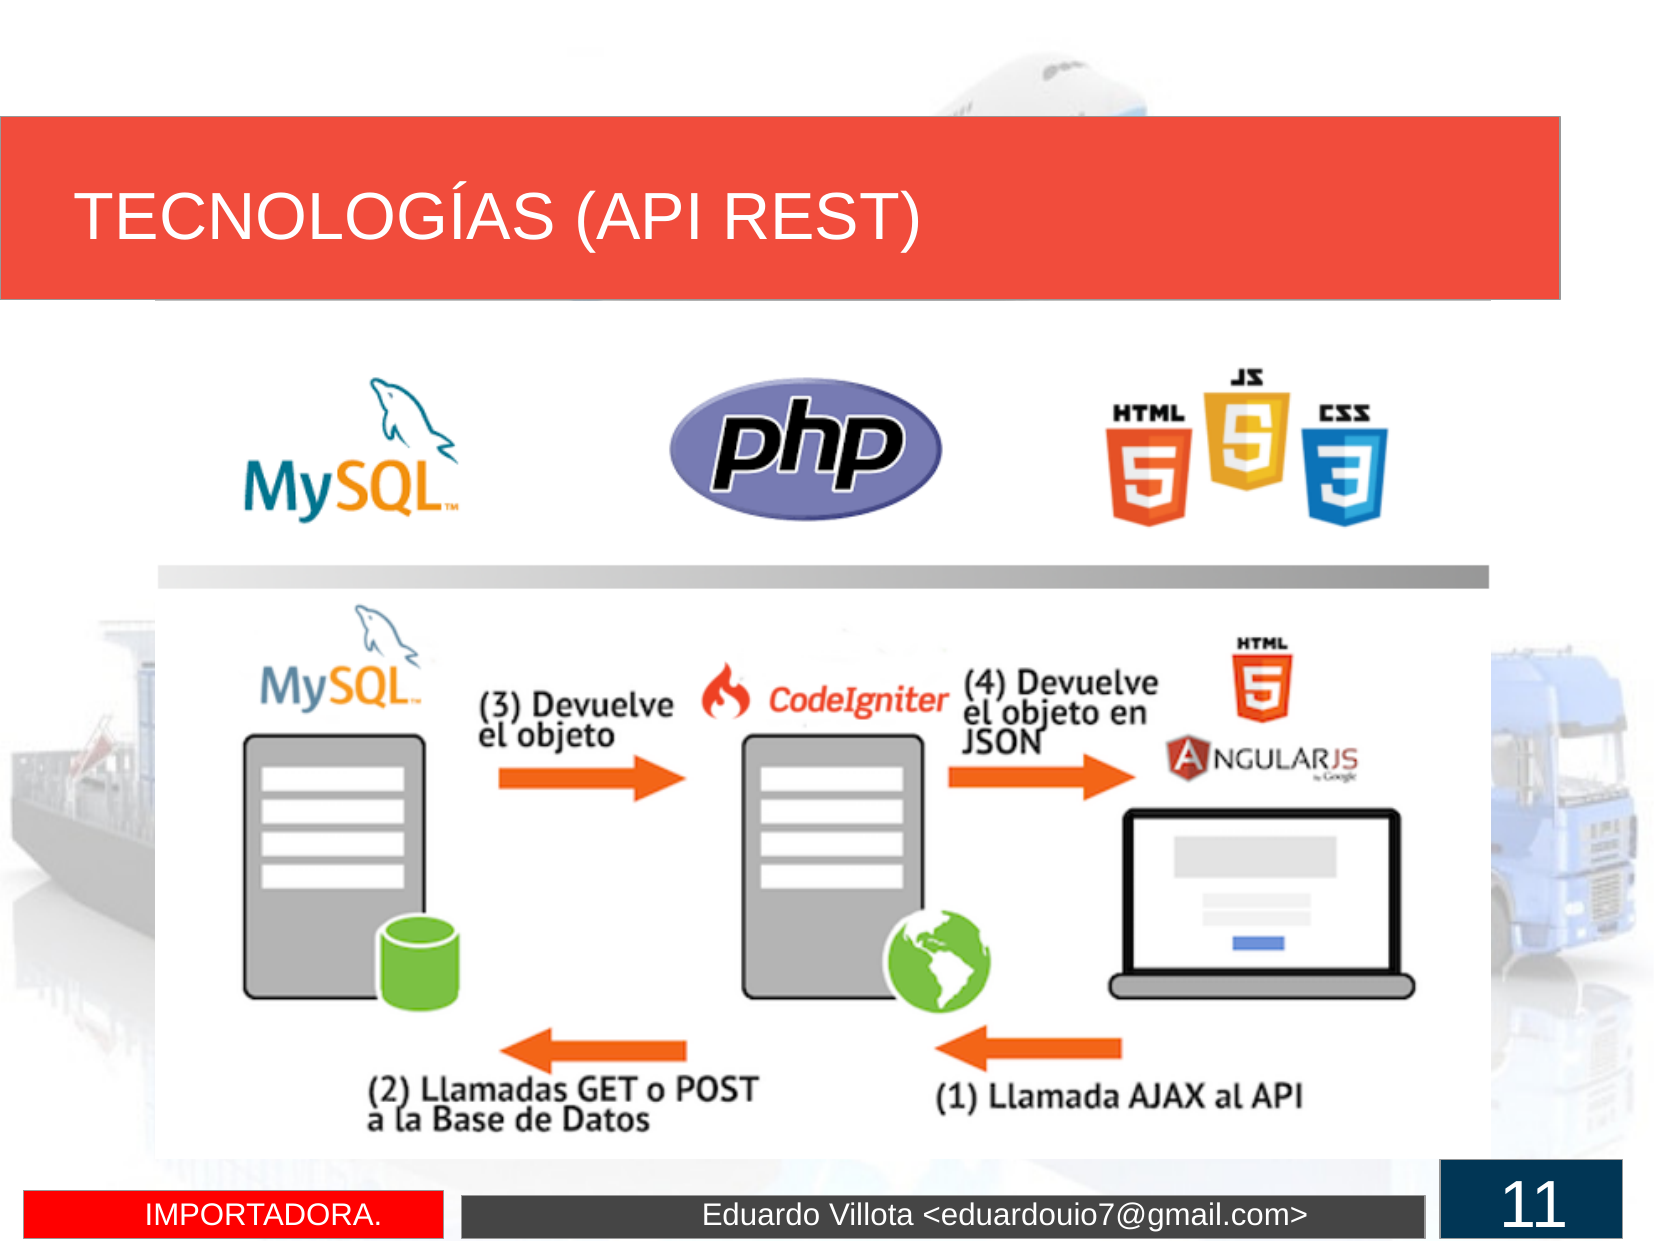

TECNOLOGÍAS (API REST)
11
IMPORTADORA.
Eduardo Villota <eduardouio7@gmail.com>